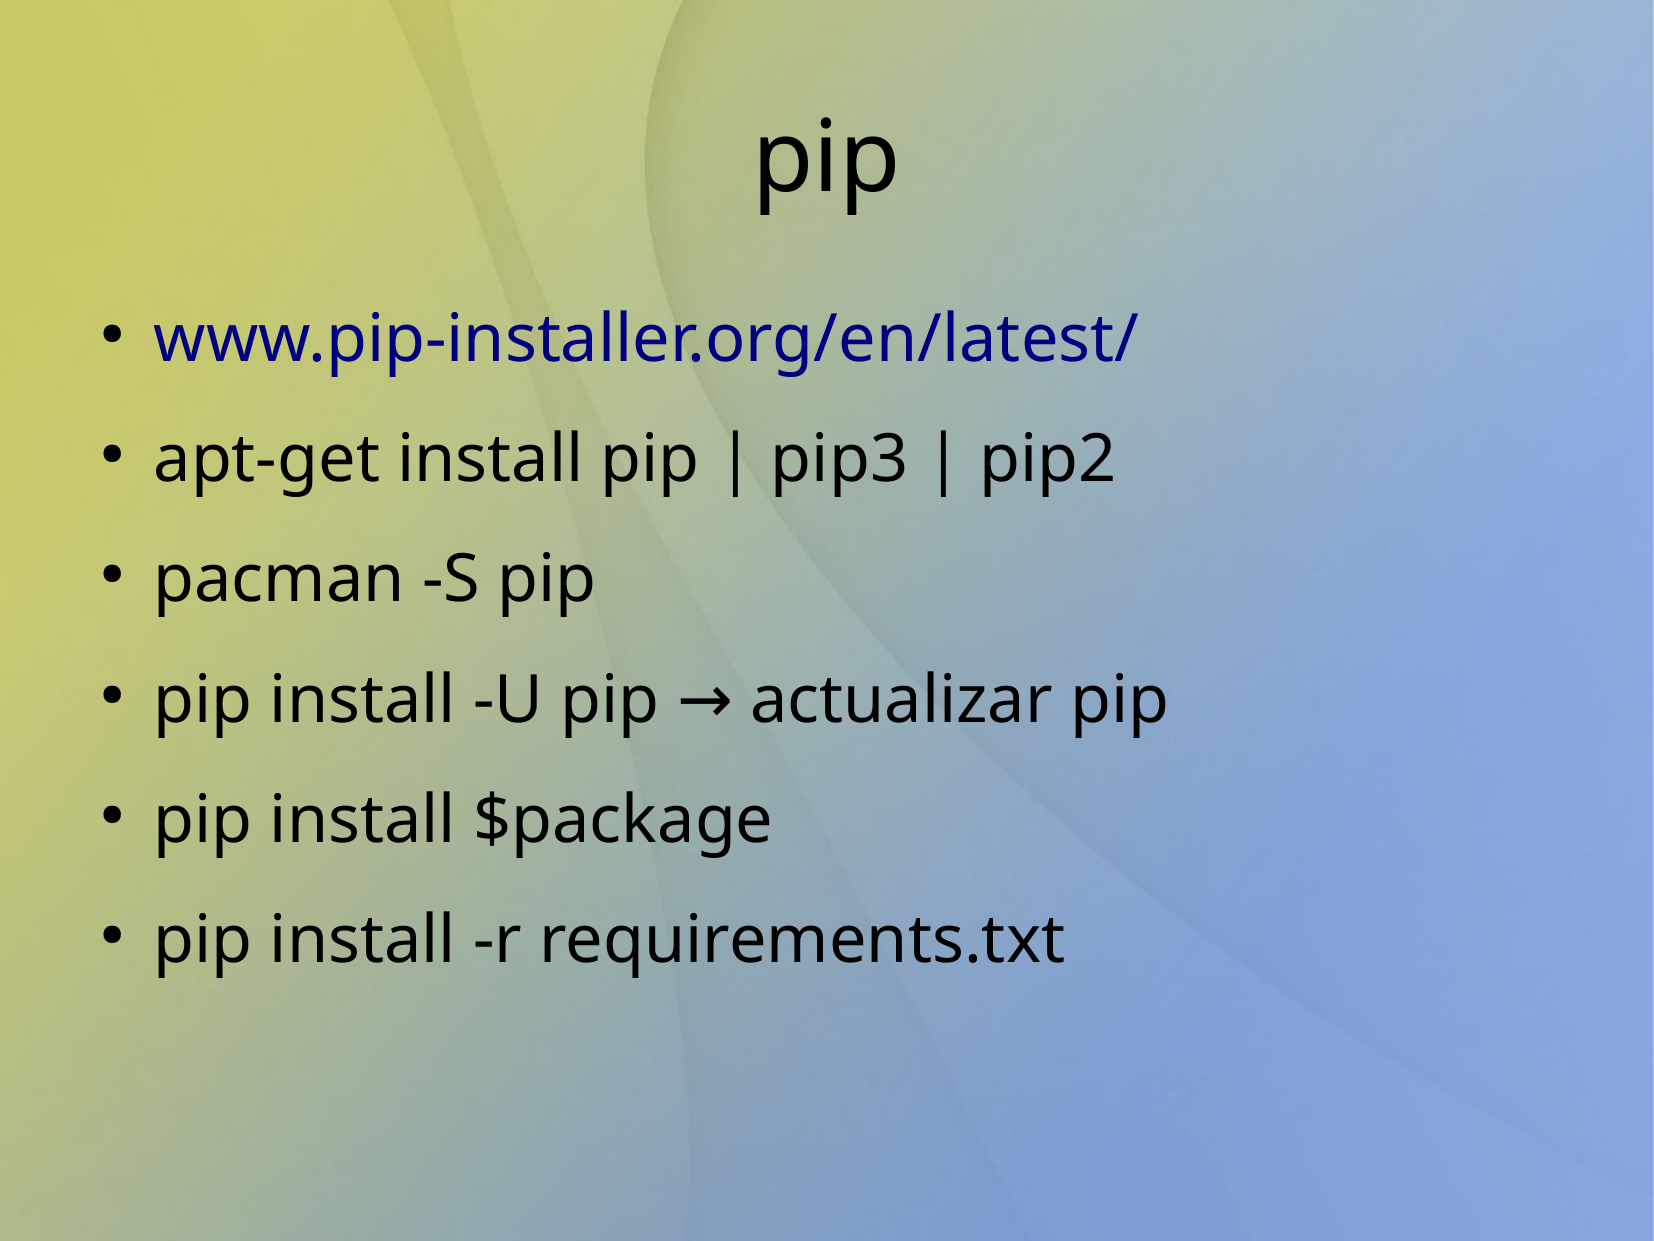

# pip
www.pip-installer.org/en/latest/
apt-get install pip | pip3 | pip2
pacman -S pip
pip install -U pip → actualizar pip
pip install $package
pip install -r requirements.txt